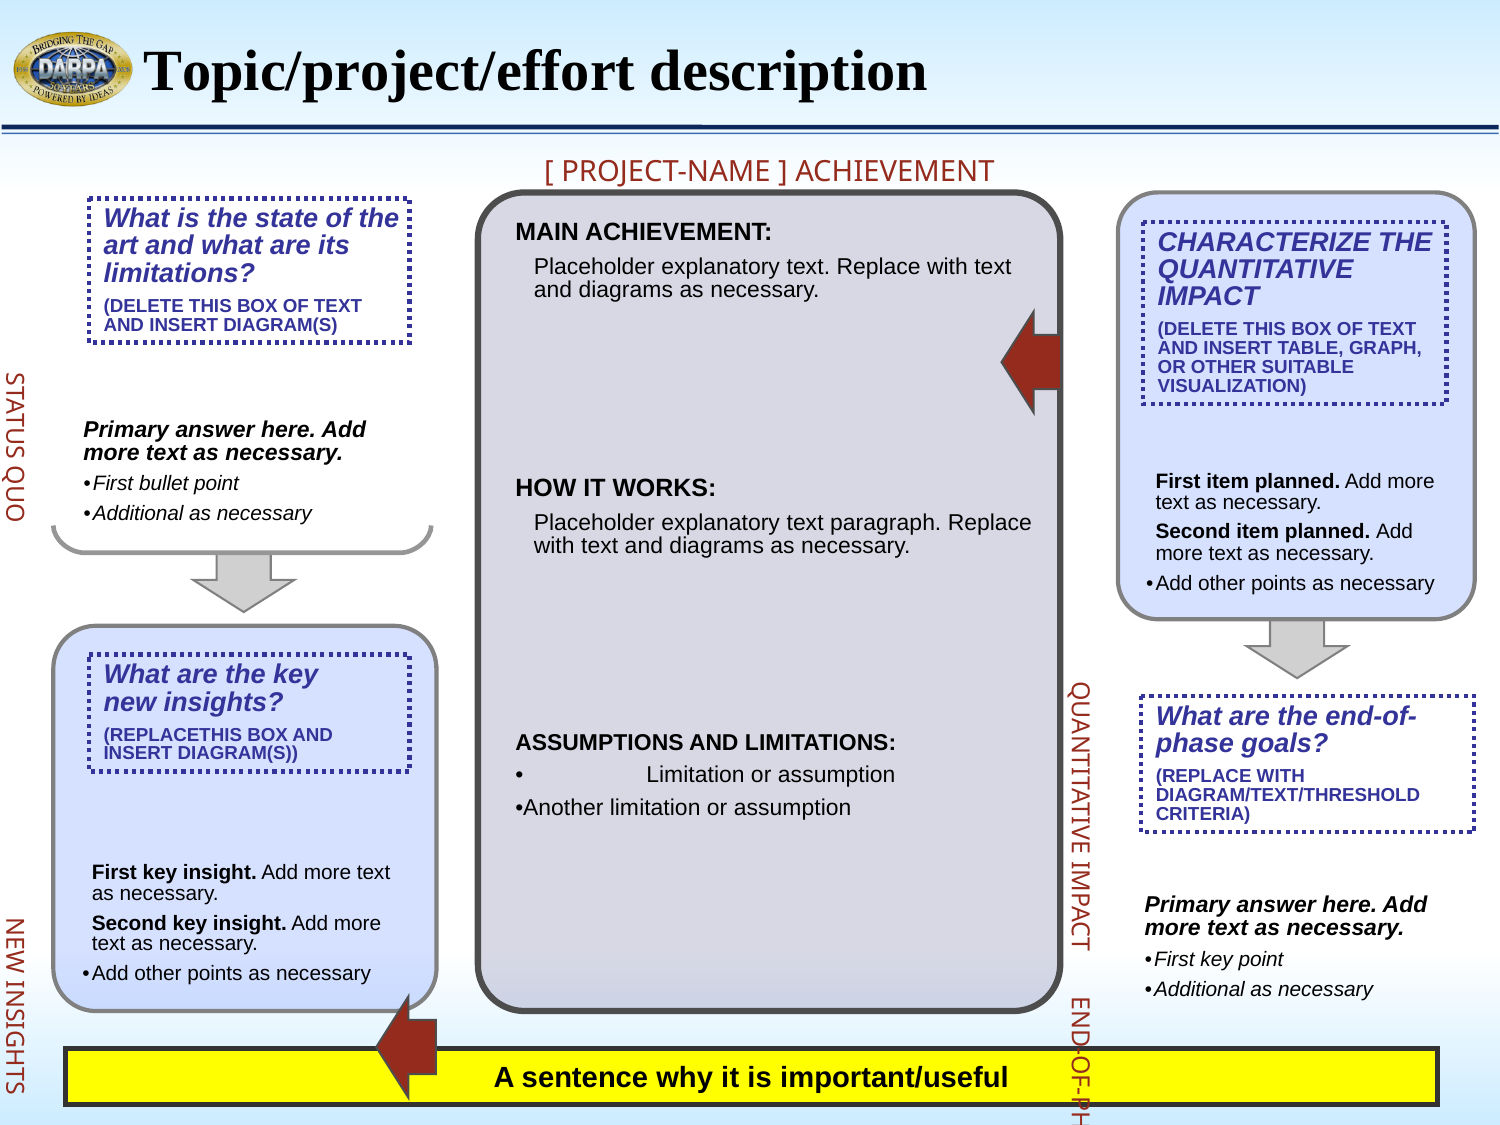

# Topic/project/effort description
[ PROJECT-NAME ] ACHIEVEMENT
STATUS QUO
QUANTITATIVE IMPACT
NEW INSIGHTS
END-OF-PHASE GOAL
	First item planned. Add more text as necessary.
	Second item planned. Add more text as necessary.
•	Add other points as necessary
What is the state of the art and what are its limitations?
(DELETE THIS BOX OF TEXT AND INSERT DIAGRAM(S)
CHARACTERIZE THE QUANTITATIVE IMPACT
(DELETE THIS BOX OF TEXT AND INSERT TABLE, GRAPH, OR OTHER SUITABLE VISUALIZATION)
What are the key
new insights?
(REPLACETHIS BOX AND INSERT DIAGRAM(S))
What are the end-of-phase goals?
(REPLACE WITH DIAGRAM/TEXT/THRESHOLD CRITERIA)
MAIN ACHIEVEMENT:
	Placeholder explanatory text. Replace with text and diagrams as necessary.
HOW IT WORKS:
	Placeholder explanatory text paragraph. Replace with text and diagrams as necessary.
ASSUMPTIONS AND LIMITATIONS:
	Limitation or assumption
Another limitation or assumption
Primary answer here. Add more text as necessary.
•	First bullet point
•	Additional as necessary
	First key insight. Add more text as necessary.
	Second key insight. Add more text as necessary.
•	Add other points as necessary
Primary answer here. Add more text as necessary.
•	First key point
•	Additional as necessary
A sentence why it is important/useful